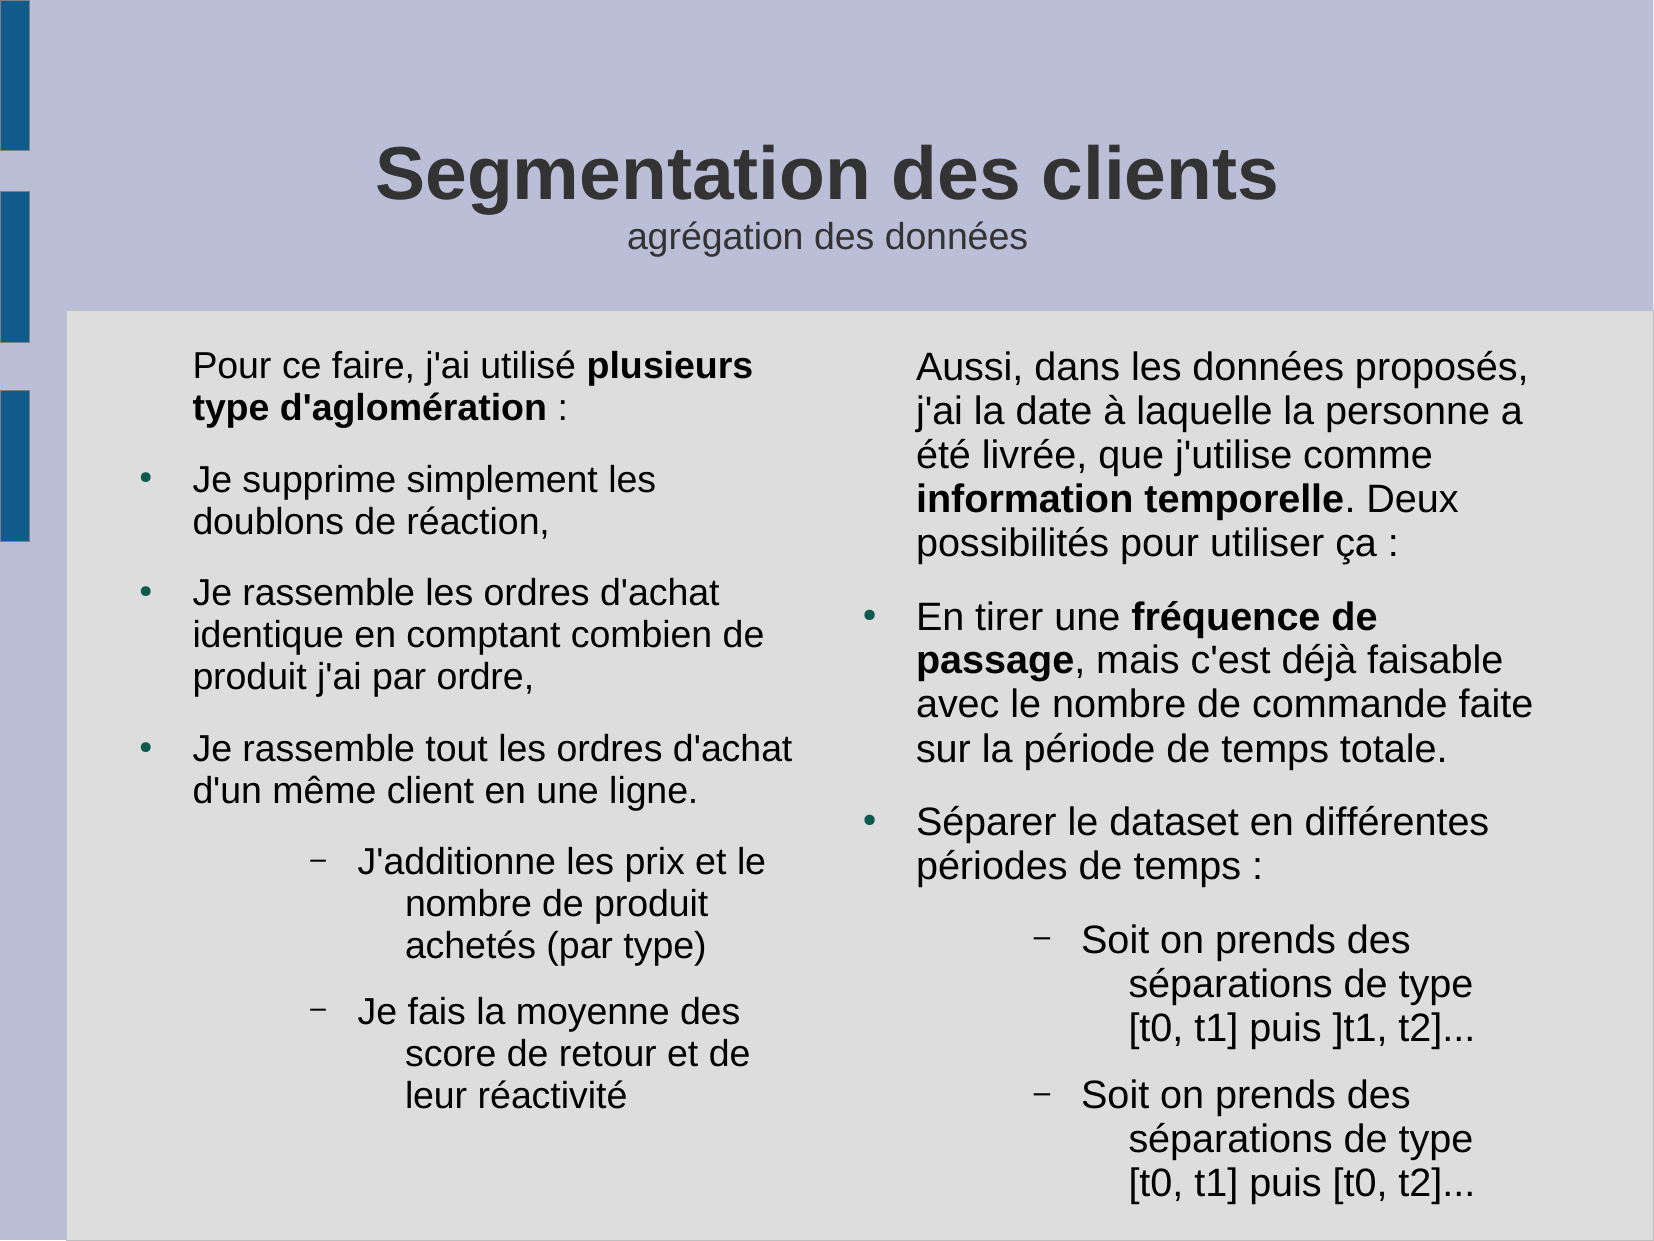

# Segmentation des clients agrégation des données
Pour ce faire, j'ai utilisé plusieurs type d'aglomération :
Je supprime simplement les doublons de réaction,
Je rassemble les ordres d'achat identique en comptant combien de produit j'ai par ordre,
Je rassemble tout les ordres d'achat d'un même client en une ligne.
J'additionne les prix et le nombre de produit achetés (par type)
Je fais la moyenne des score de retour et de leur réactivité
Aussi, dans les données proposés, j'ai la date à laquelle la personne a été livrée, que j'utilise comme information temporelle. Deux possibilités pour utiliser ça :
En tirer une fréquence de passage, mais c'est déjà faisable avec le nombre de commande faite sur la période de temps totale.
Séparer le dataset en différentes périodes de temps :
Soit on prends des séparations de type [t0, t1] puis ]t1, t2]...
Soit on prends des séparations de type [t0, t1] puis [t0, t2]...